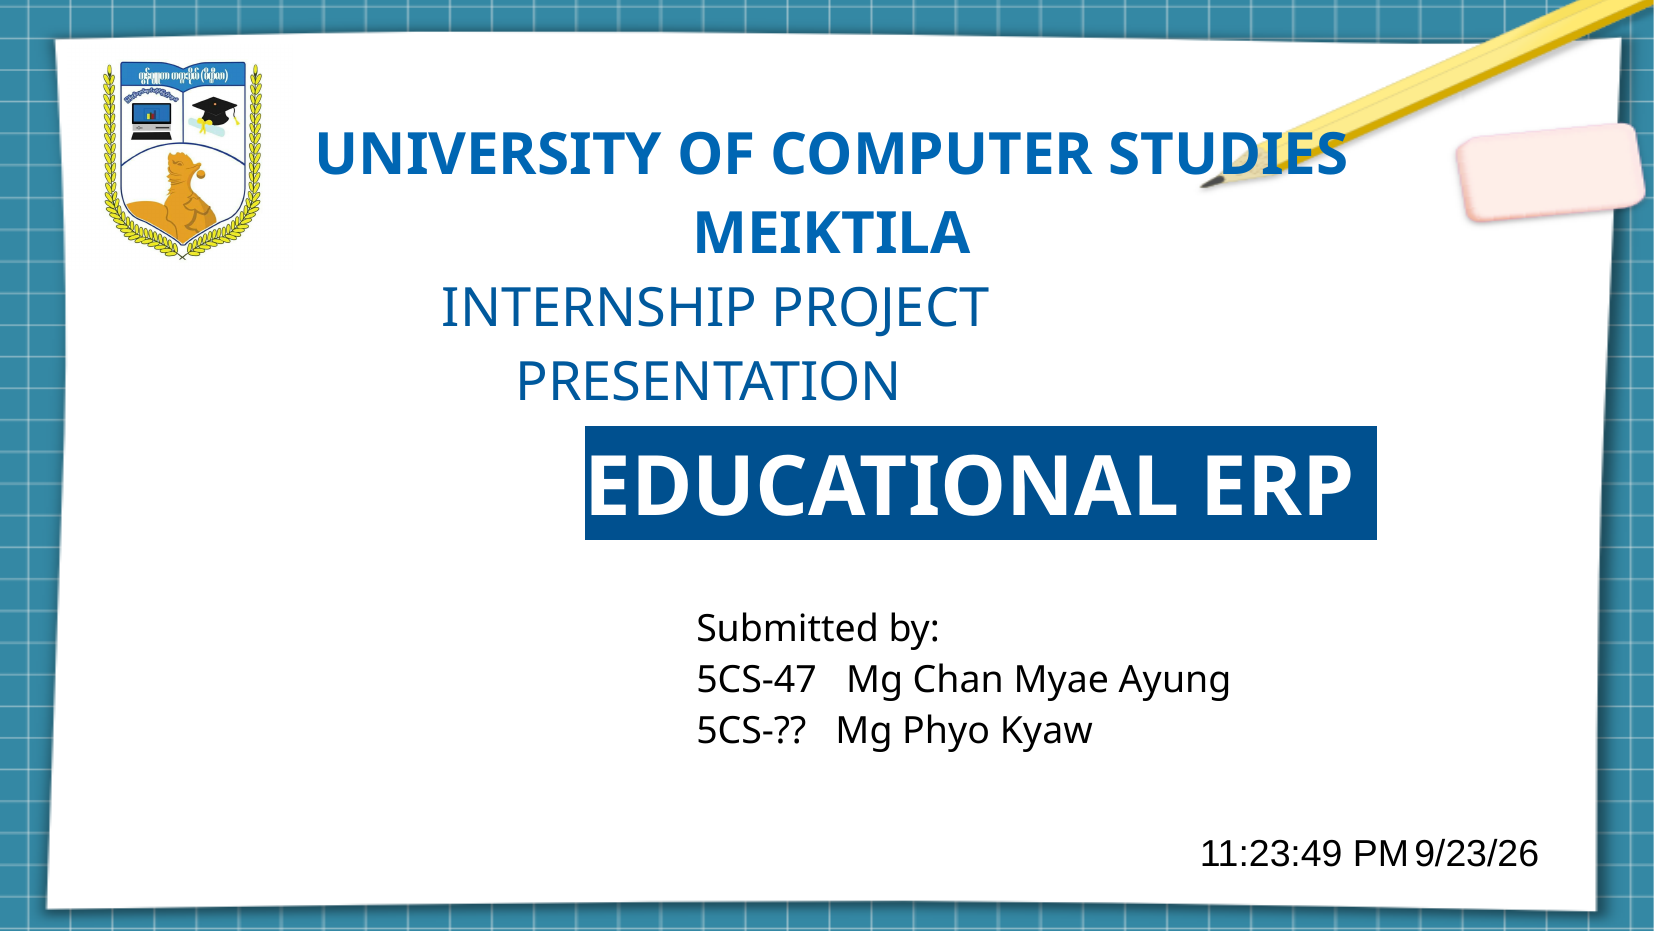

UNIVERSITY OF COMPUTER STUDIES MEIKTILA
INTERNSHIP PROJECT PRESENTATION
EDUCATIONAL ERP
Submitted by:
5CS-47 Mg Chan Myae Ayung
5CS-?? Mg Phyo Kyaw
03:02:05 AM